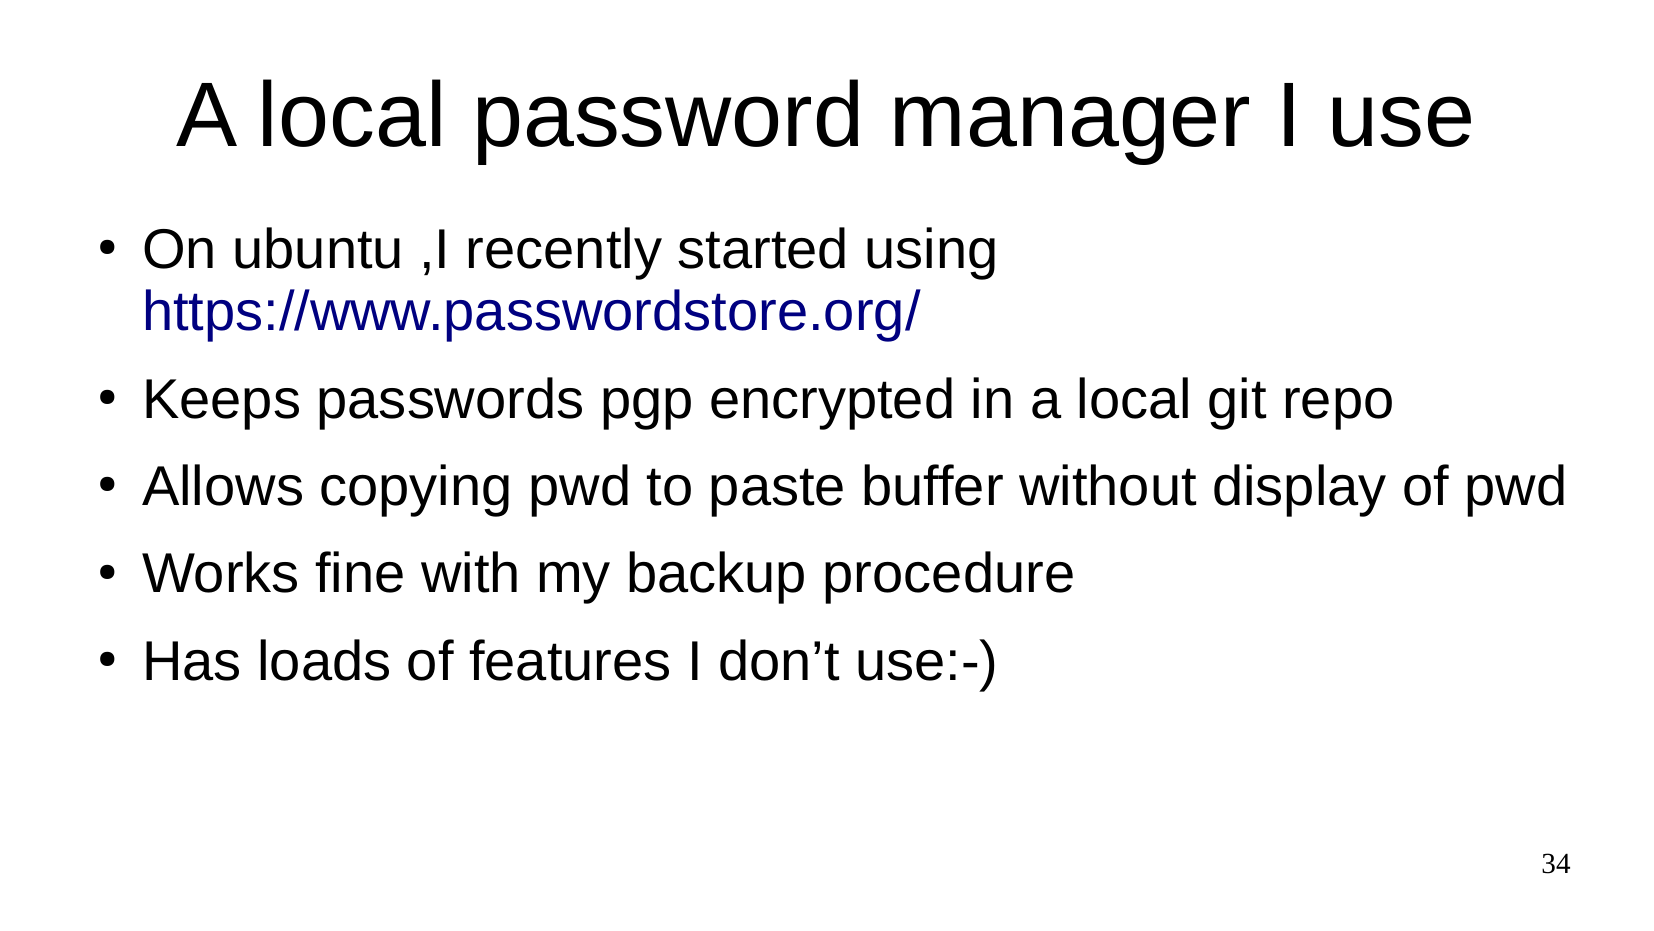

# A local password manager I use
On ubuntu ,I recently started using https://www.passwordstore.org/
Keeps passwords pgp encrypted in a local git repo
Allows copying pwd to paste buffer without display of pwd
Works fine with my backup procedure
Has loads of features I don’t use:-)
34